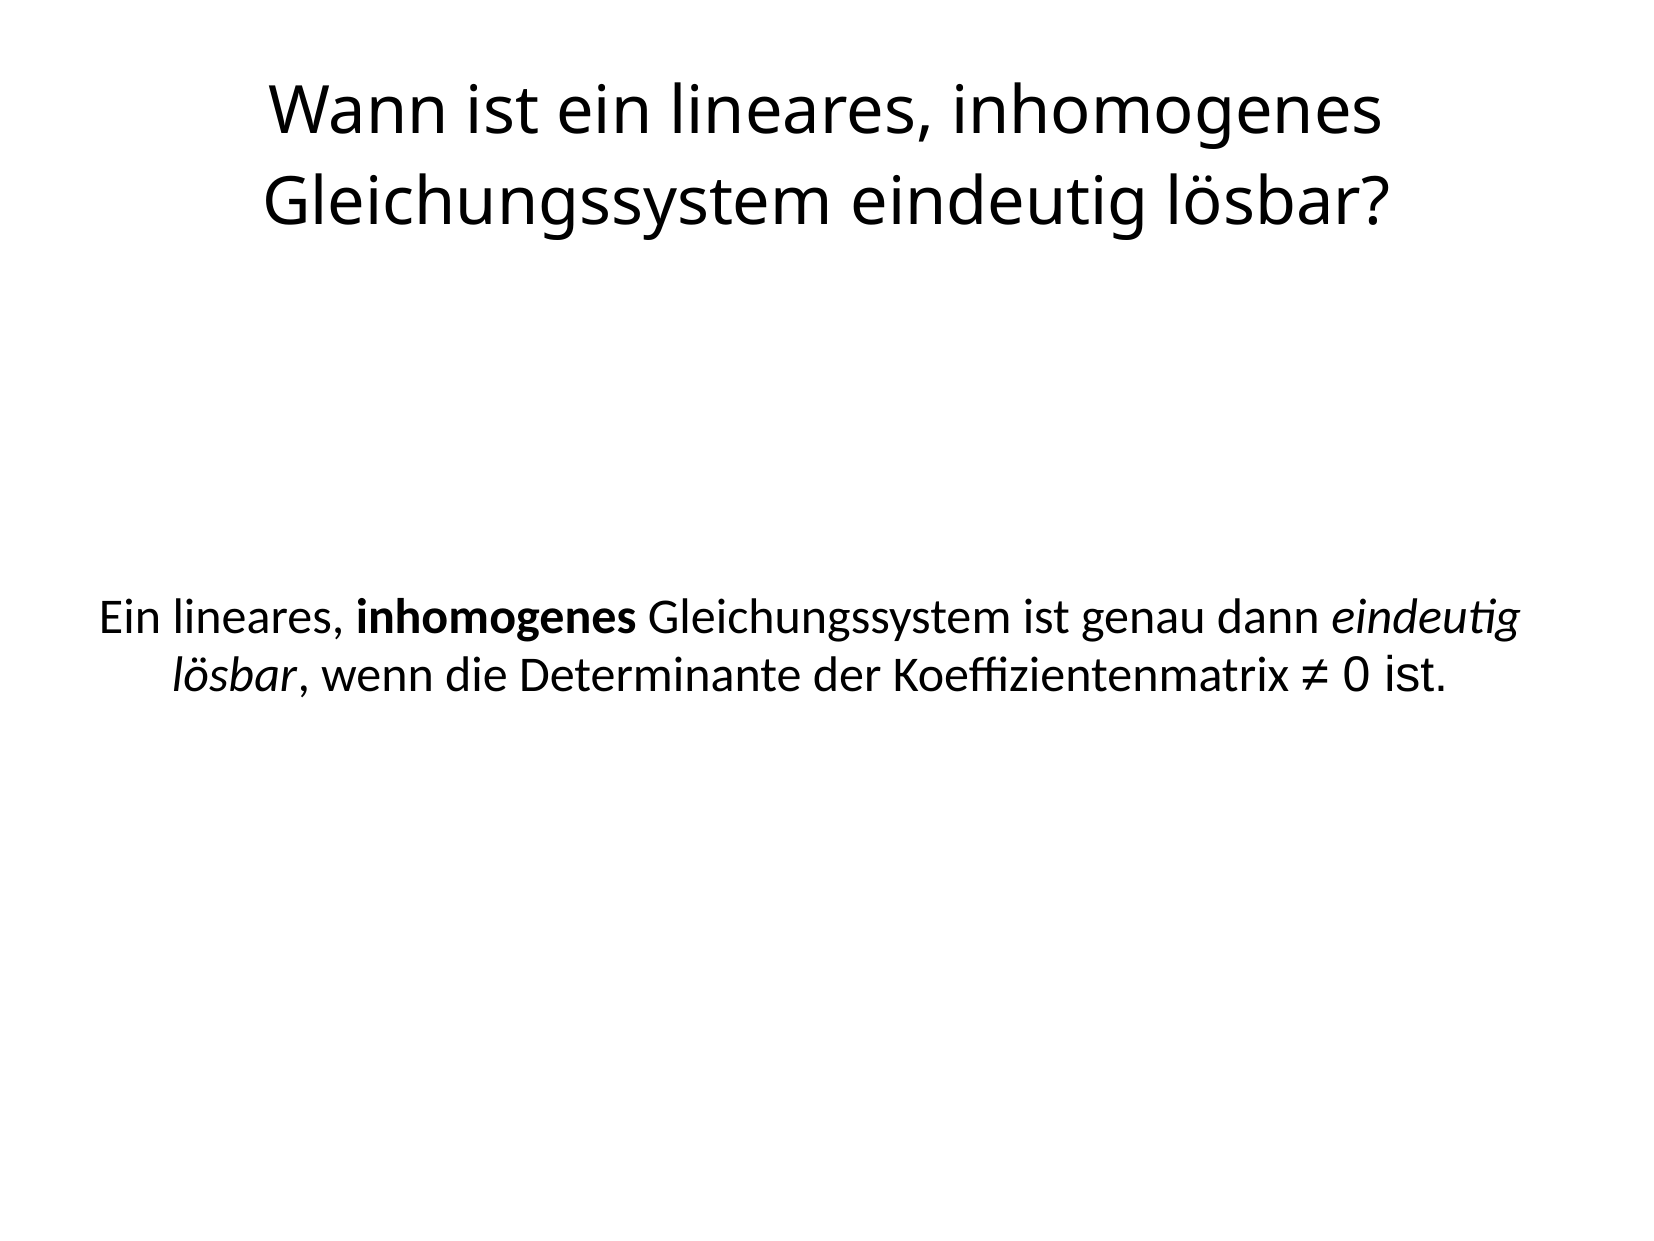

# Wann ist ein lineares, inhomogenes Gleichungssystem eindeutig lösbar?
Ein lineares, inhomogenes Gleichungssystem ist genau dann eindeutig lösbar, wenn die Determinante der Koeffizientenmatrix ≠ 0 ist.